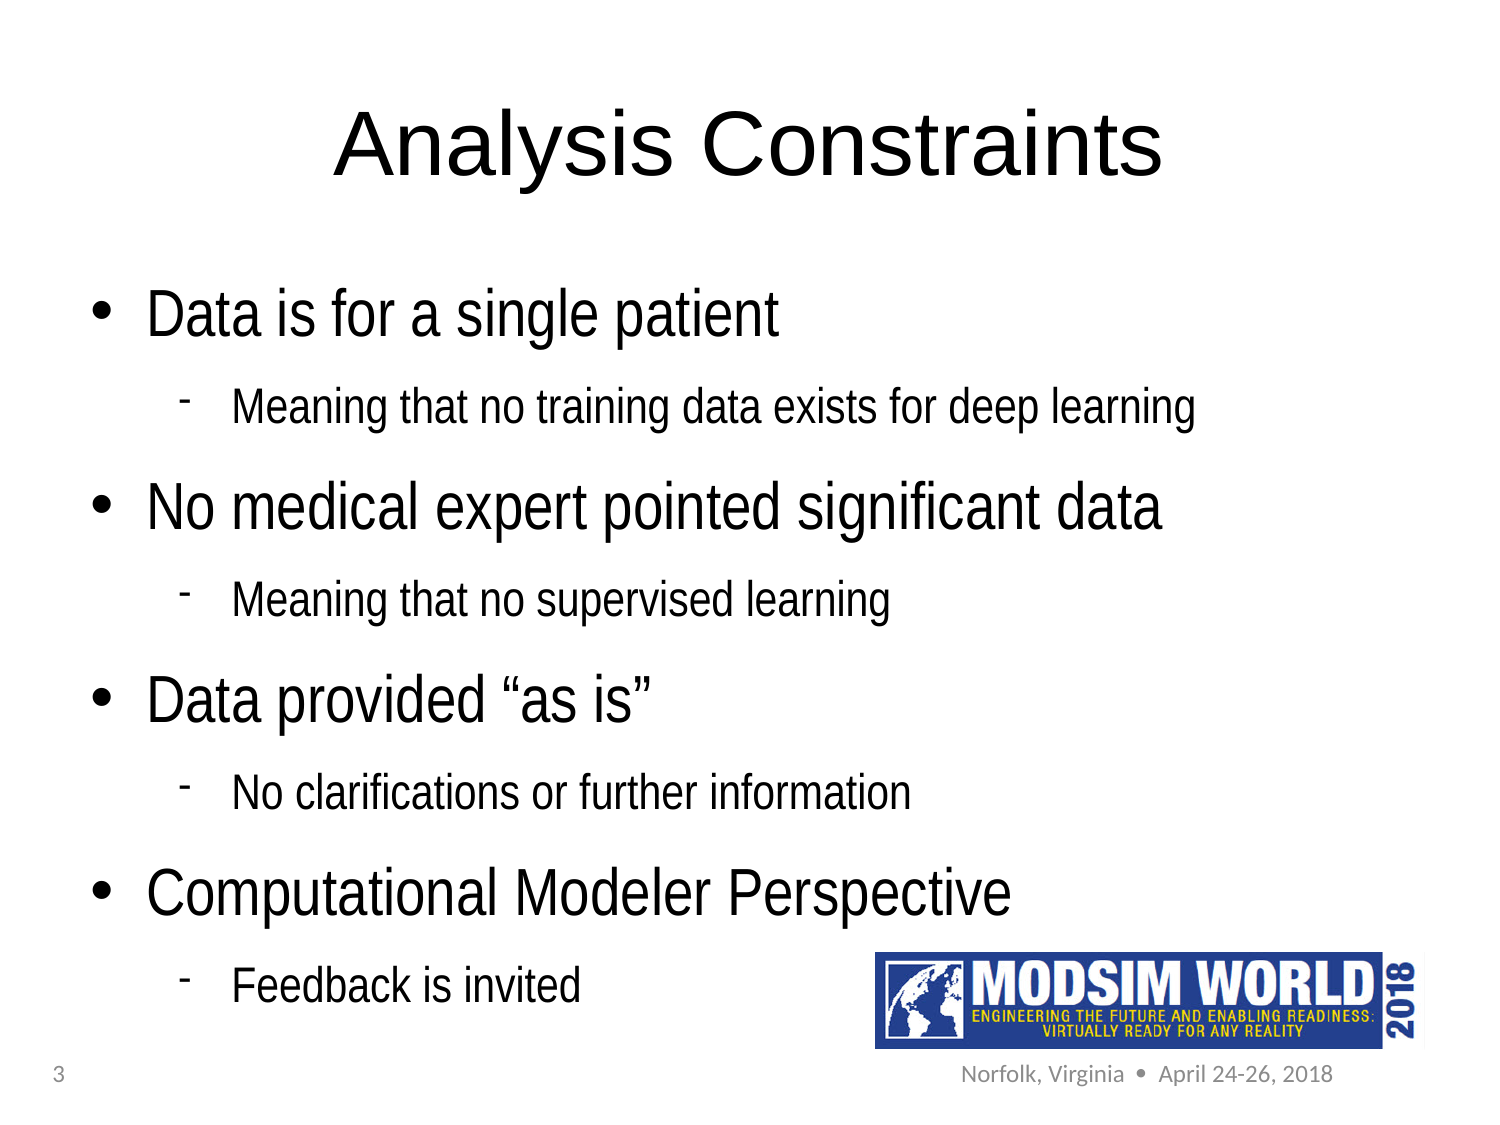

Analysis Constraints
Data is for a single patient
Meaning that no training data exists for deep learning
No medical expert pointed significant data
Meaning that no supervised learning
Data provided “as is”
No clarifications or further information
Computational Modeler Perspective
Feedback is invited
Norfolk, Virginia  April 24-26, 2018